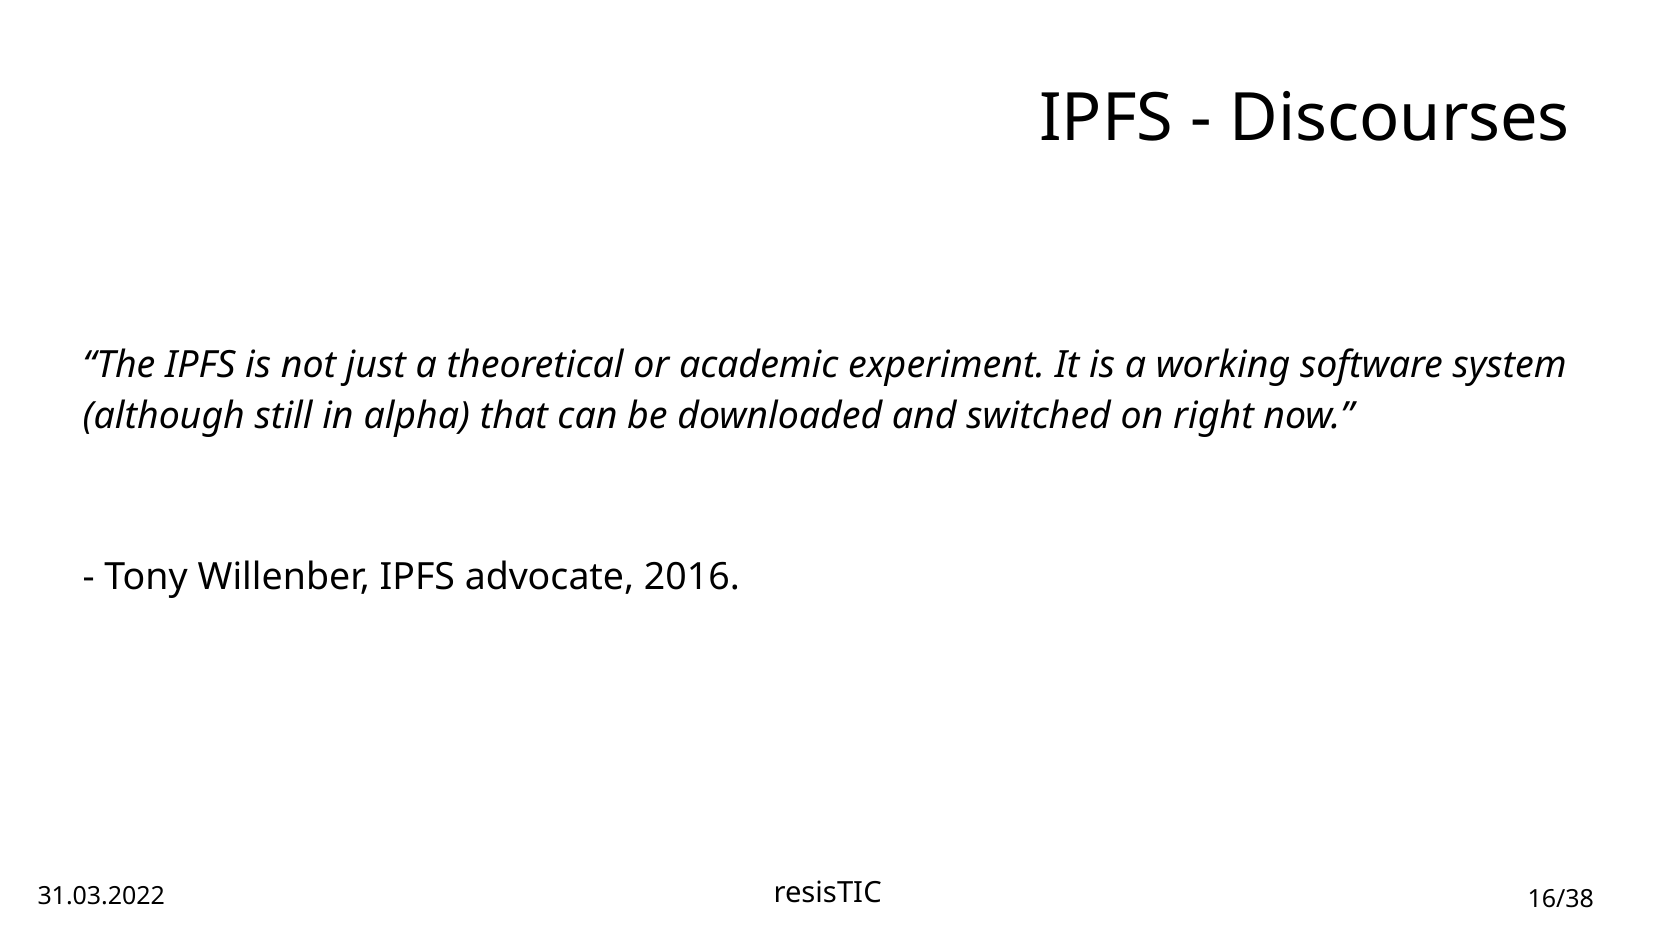

# IPFS - Discourses
“The IPFS is not just a theoretical or academic experiment. It is a working software system (although still in alpha) that can be downloaded and switched on right now.”
- Tony Willenber, IPFS advocate, 2016.
16/38